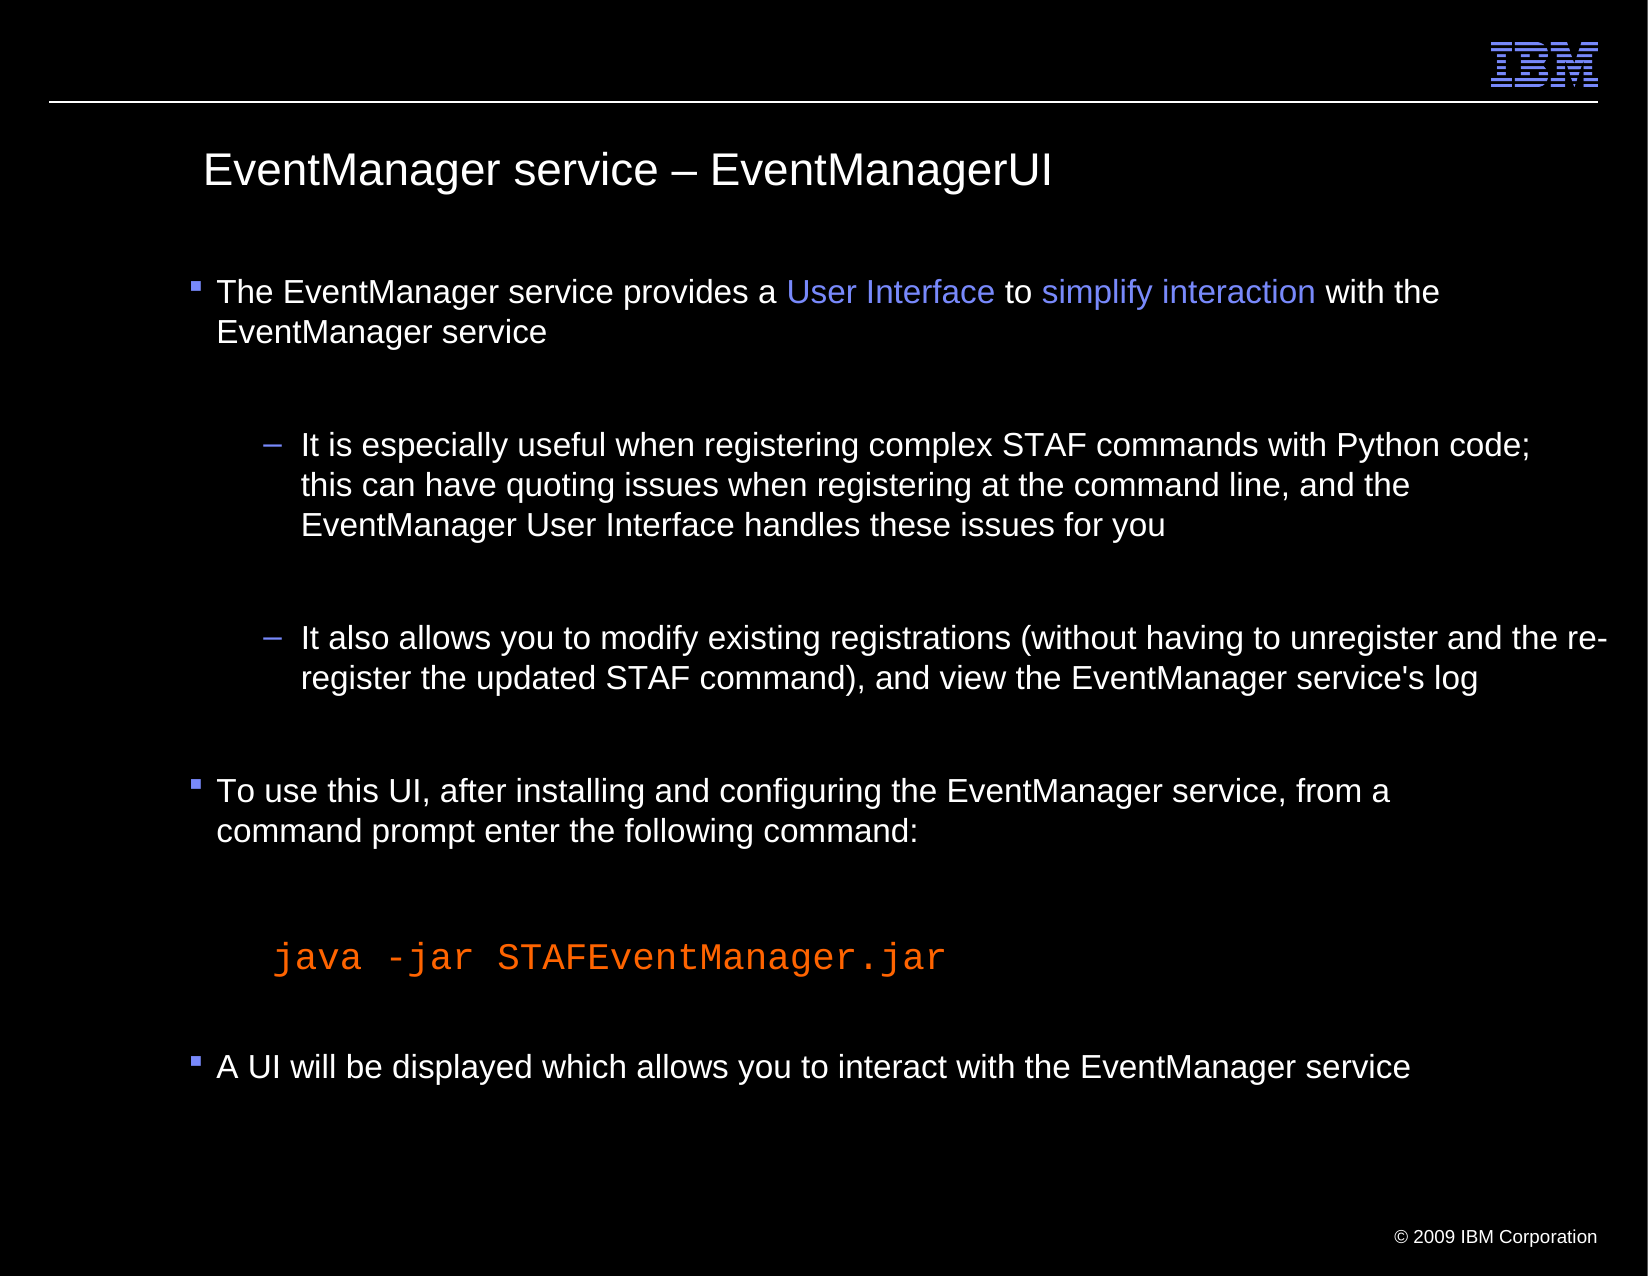

# EventManager service – EventManagerUI
The EventManager service provides a User Interface to simplify interaction with the
EventManager service
It is especially useful when registering complex STAF commands with Python code;
this can have quoting issues when registering at the command line, and the
EventManager User Interface handles these issues for you
It also allows you to modify existing registrations (without having to unregister and the re-
register the updated STAF command), and view the EventManager service's log
To use this UI, after installing and configuring the EventManager service, from a
command prompt enter the following command:
 java -jar STAFEventManager.jar
A UI will be displayed which allows you to interact with the EventManager service